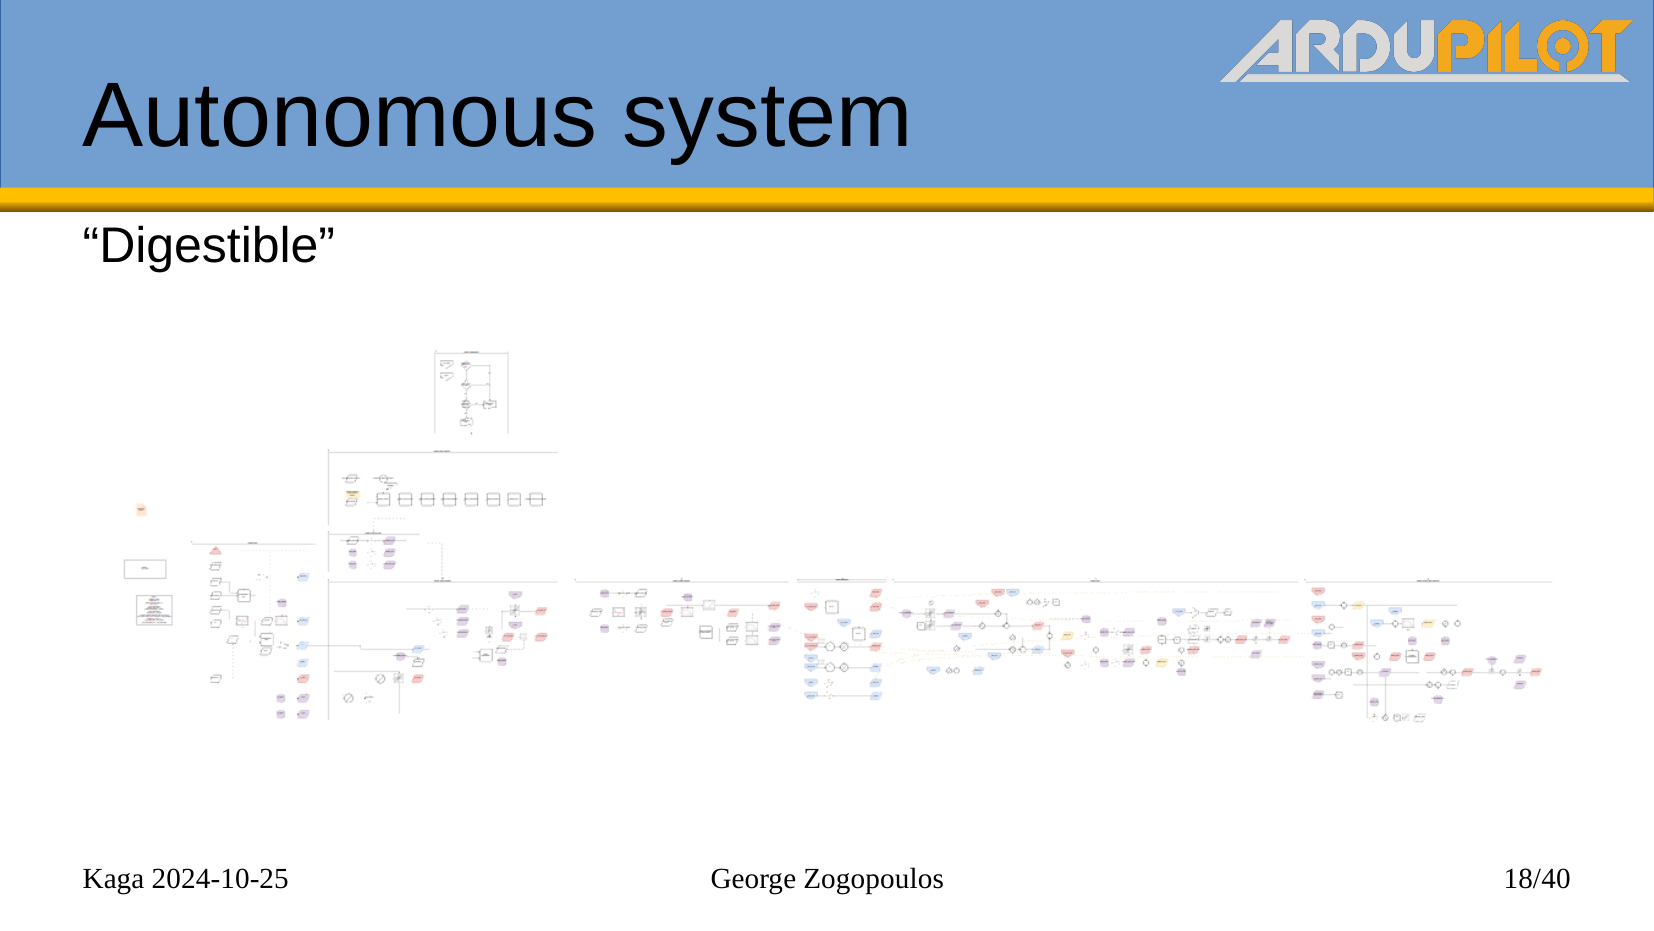

# Autonomous system
“Digestible”
Kaga 2024-10-25
George Zogopoulos
18